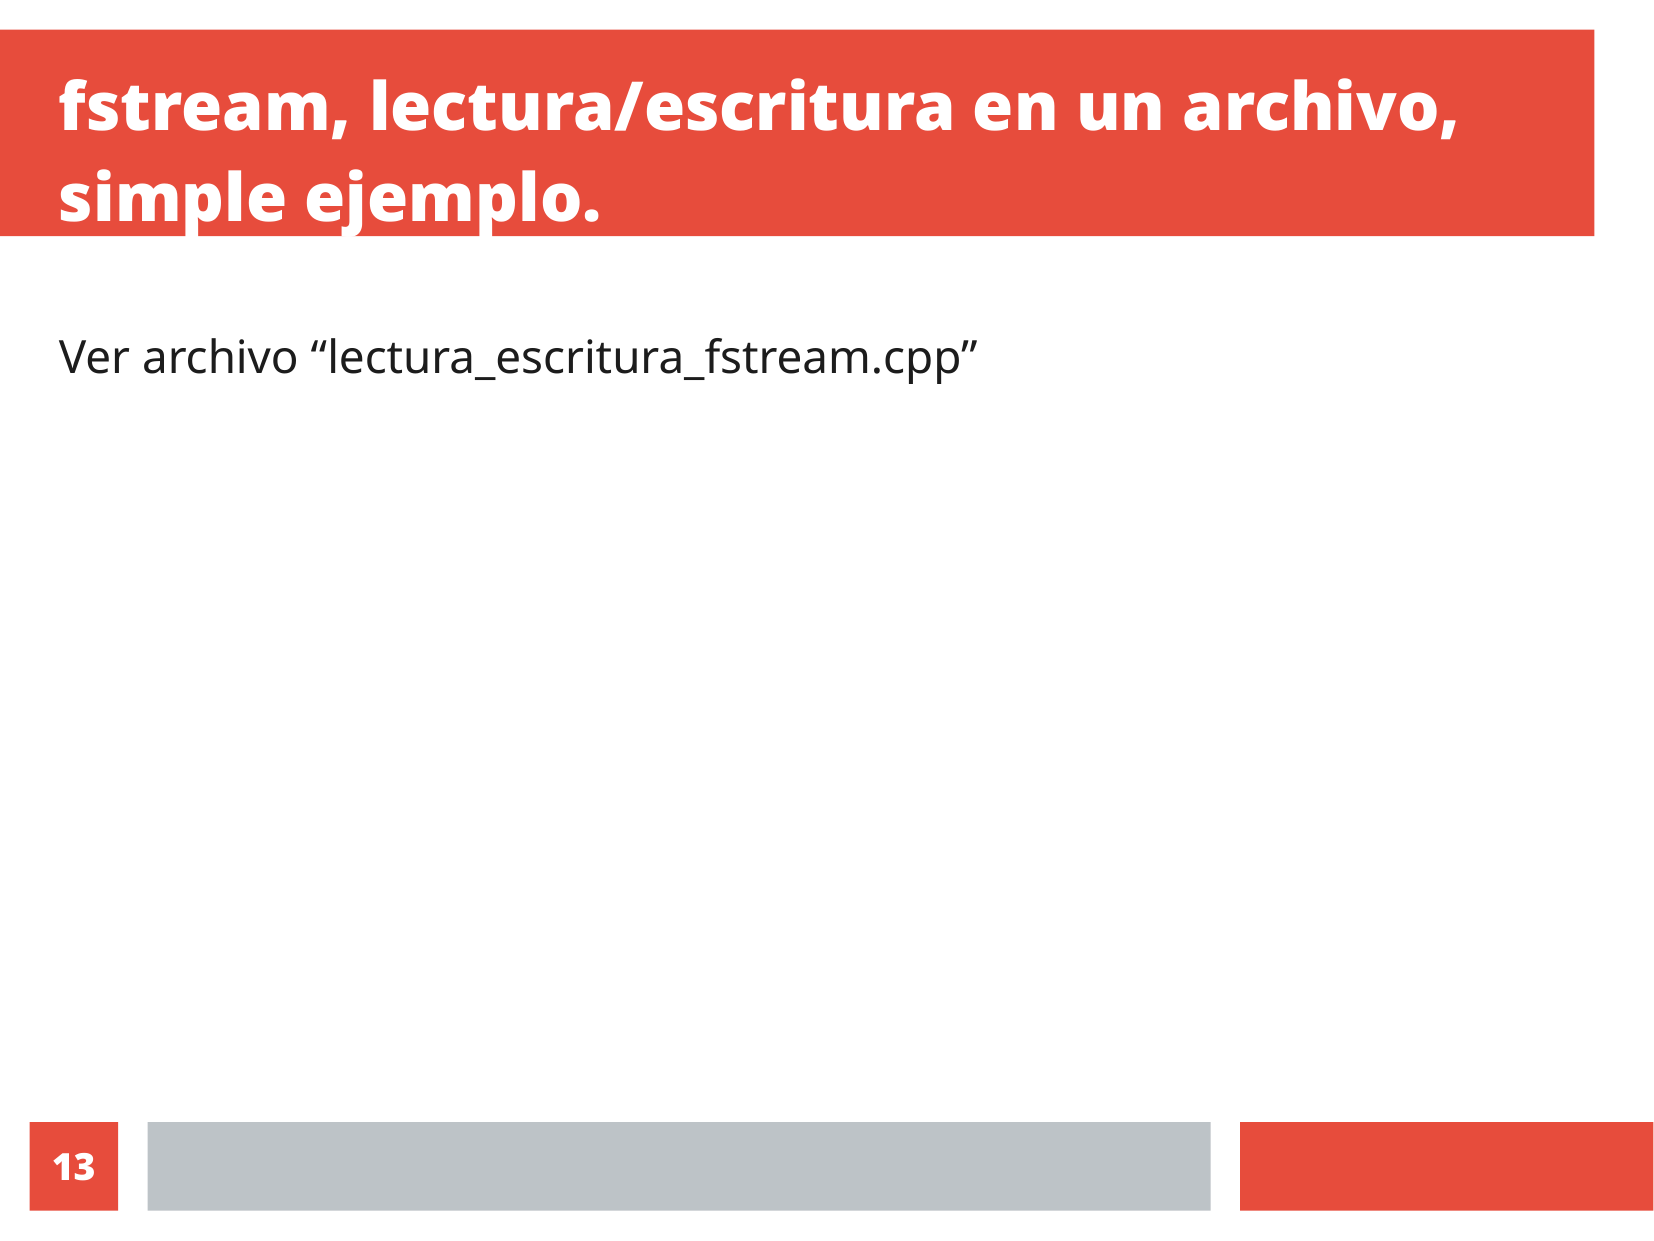

# fstream, lectura/escritura en un archivo, simple ejemplo.
Ver archivo “lectura_escritura_fstream.cpp”
13